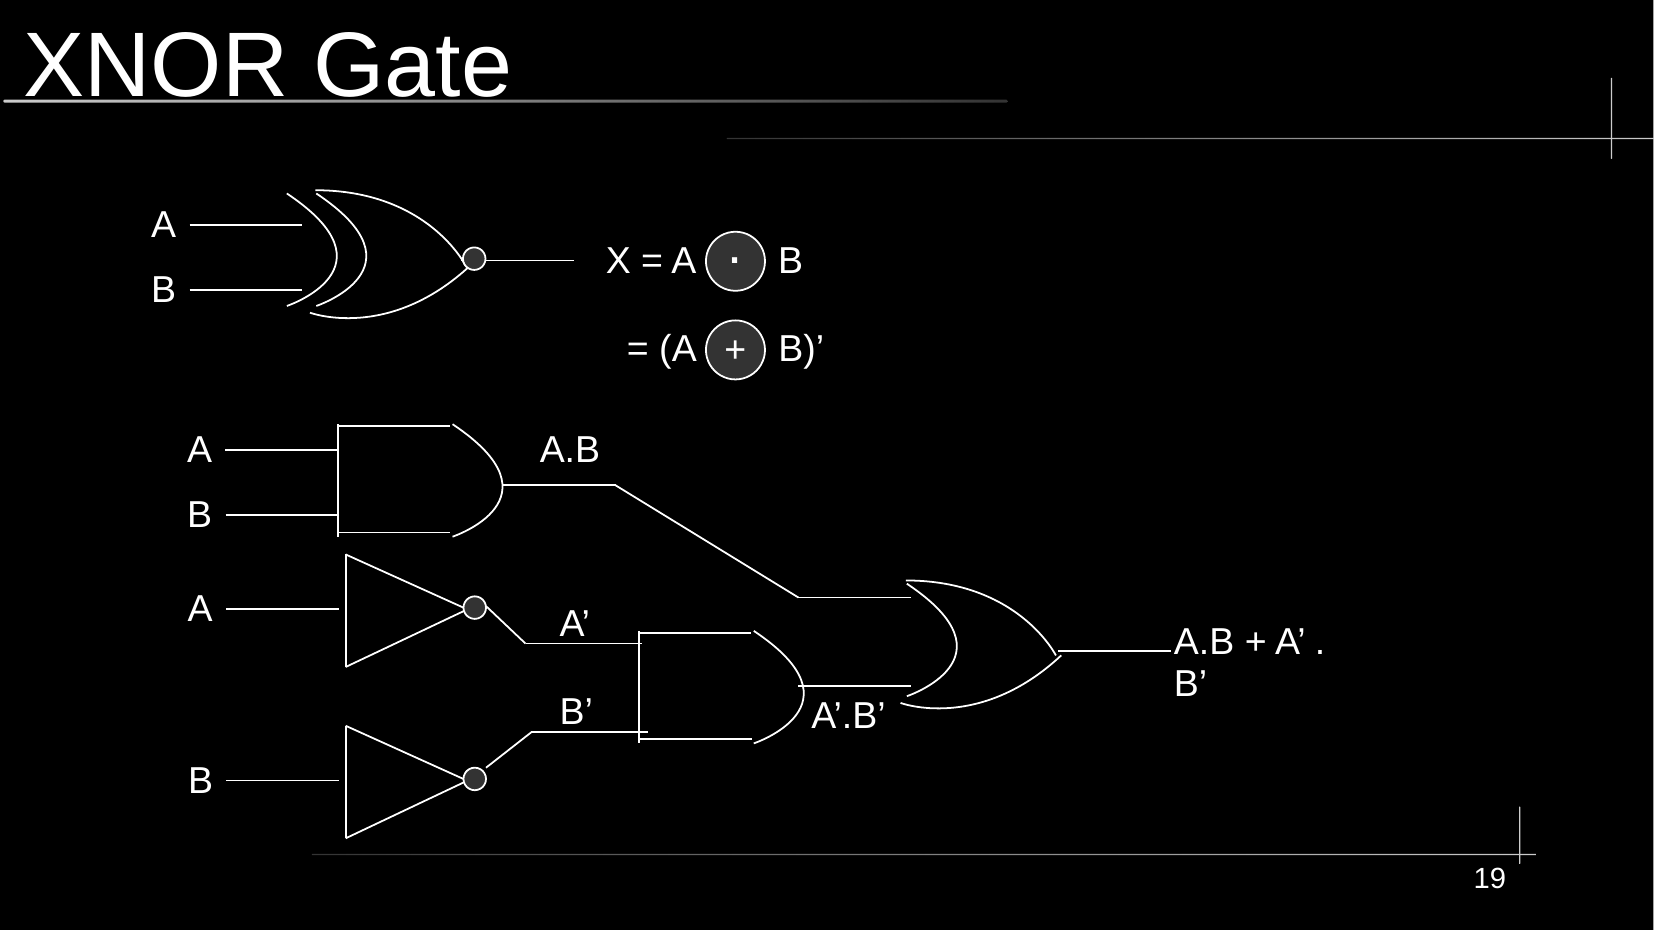

# XNOR Gate
A
X = A B
.
B
 = (A B)’
+
A.B
A
B
A
A’
A.B + A’ . B’
B’
A’.B’
B
19